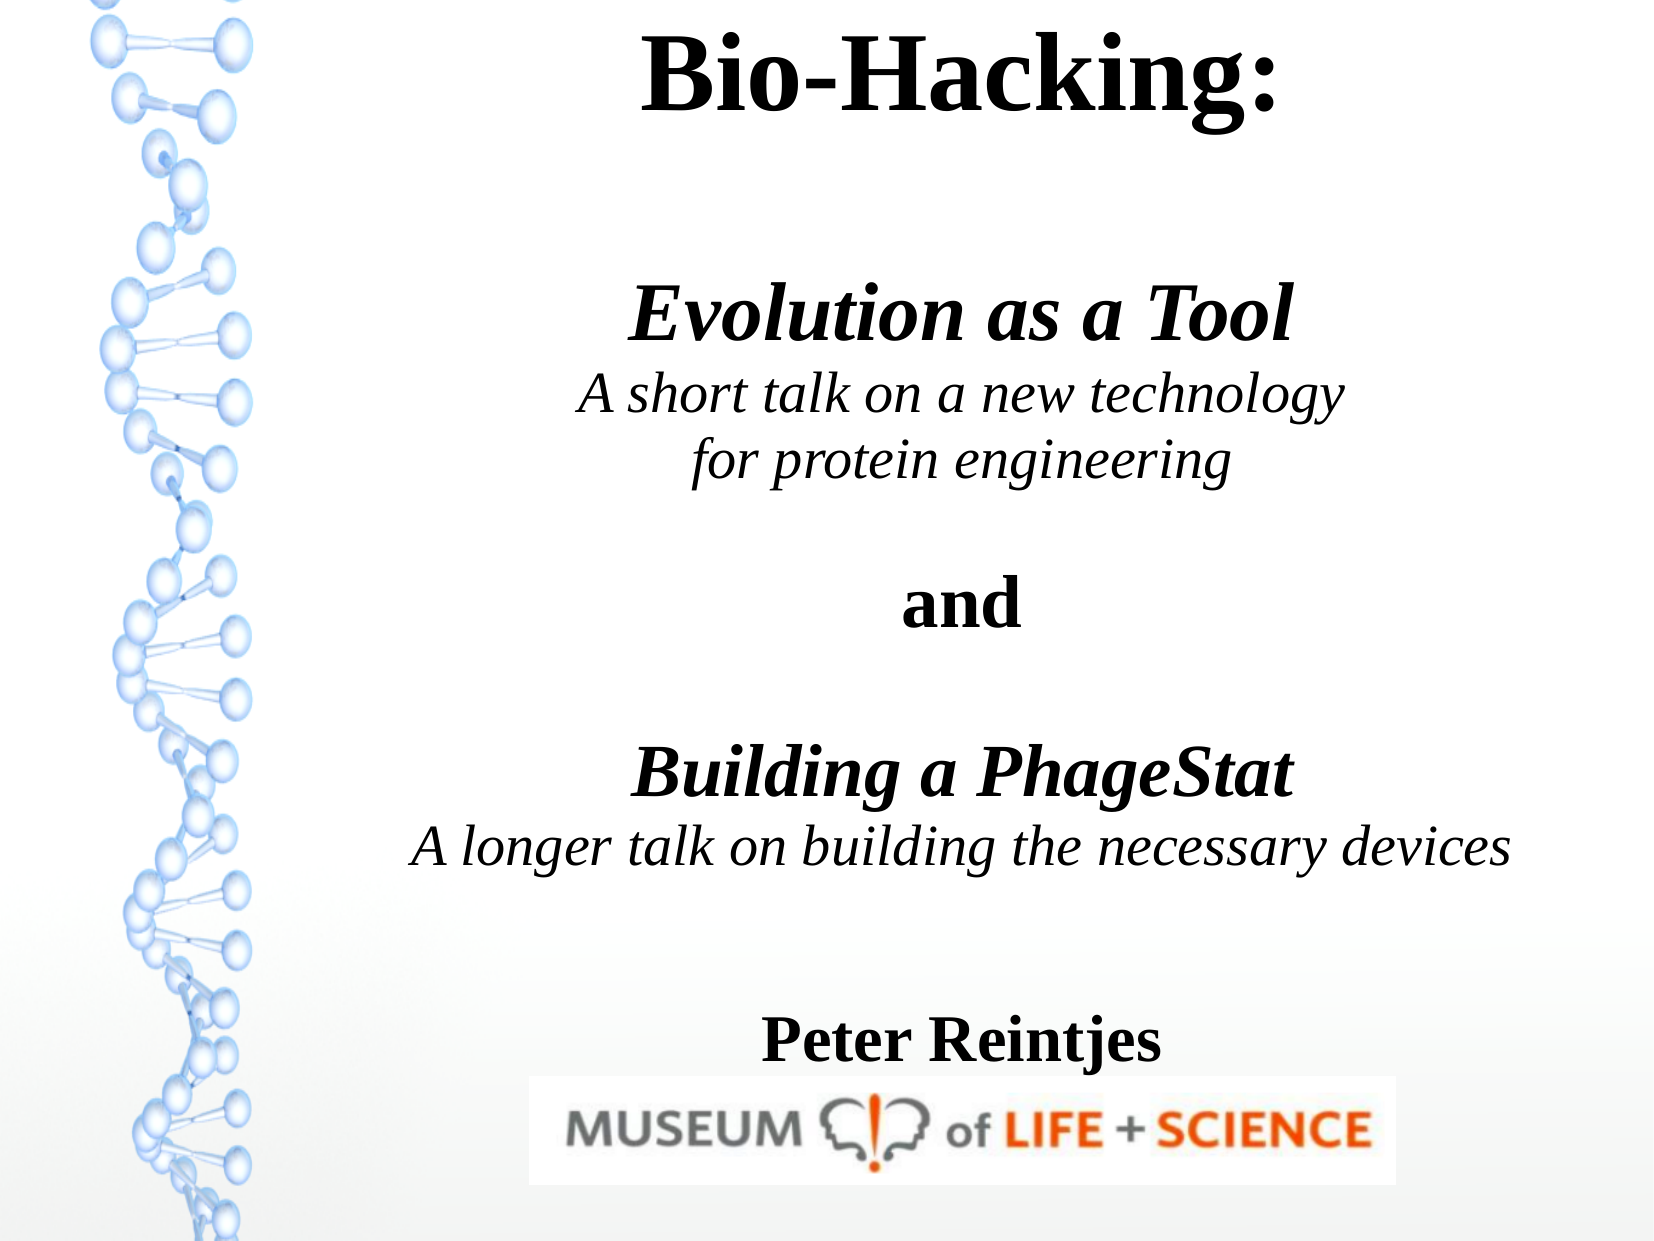

# Bio-Hacking:
Evolution as a Tool
A short talk on a new technology
for protein engineering
and
Building a PhageStat
A longer talk on building the necessary devices
Peter Reintjes